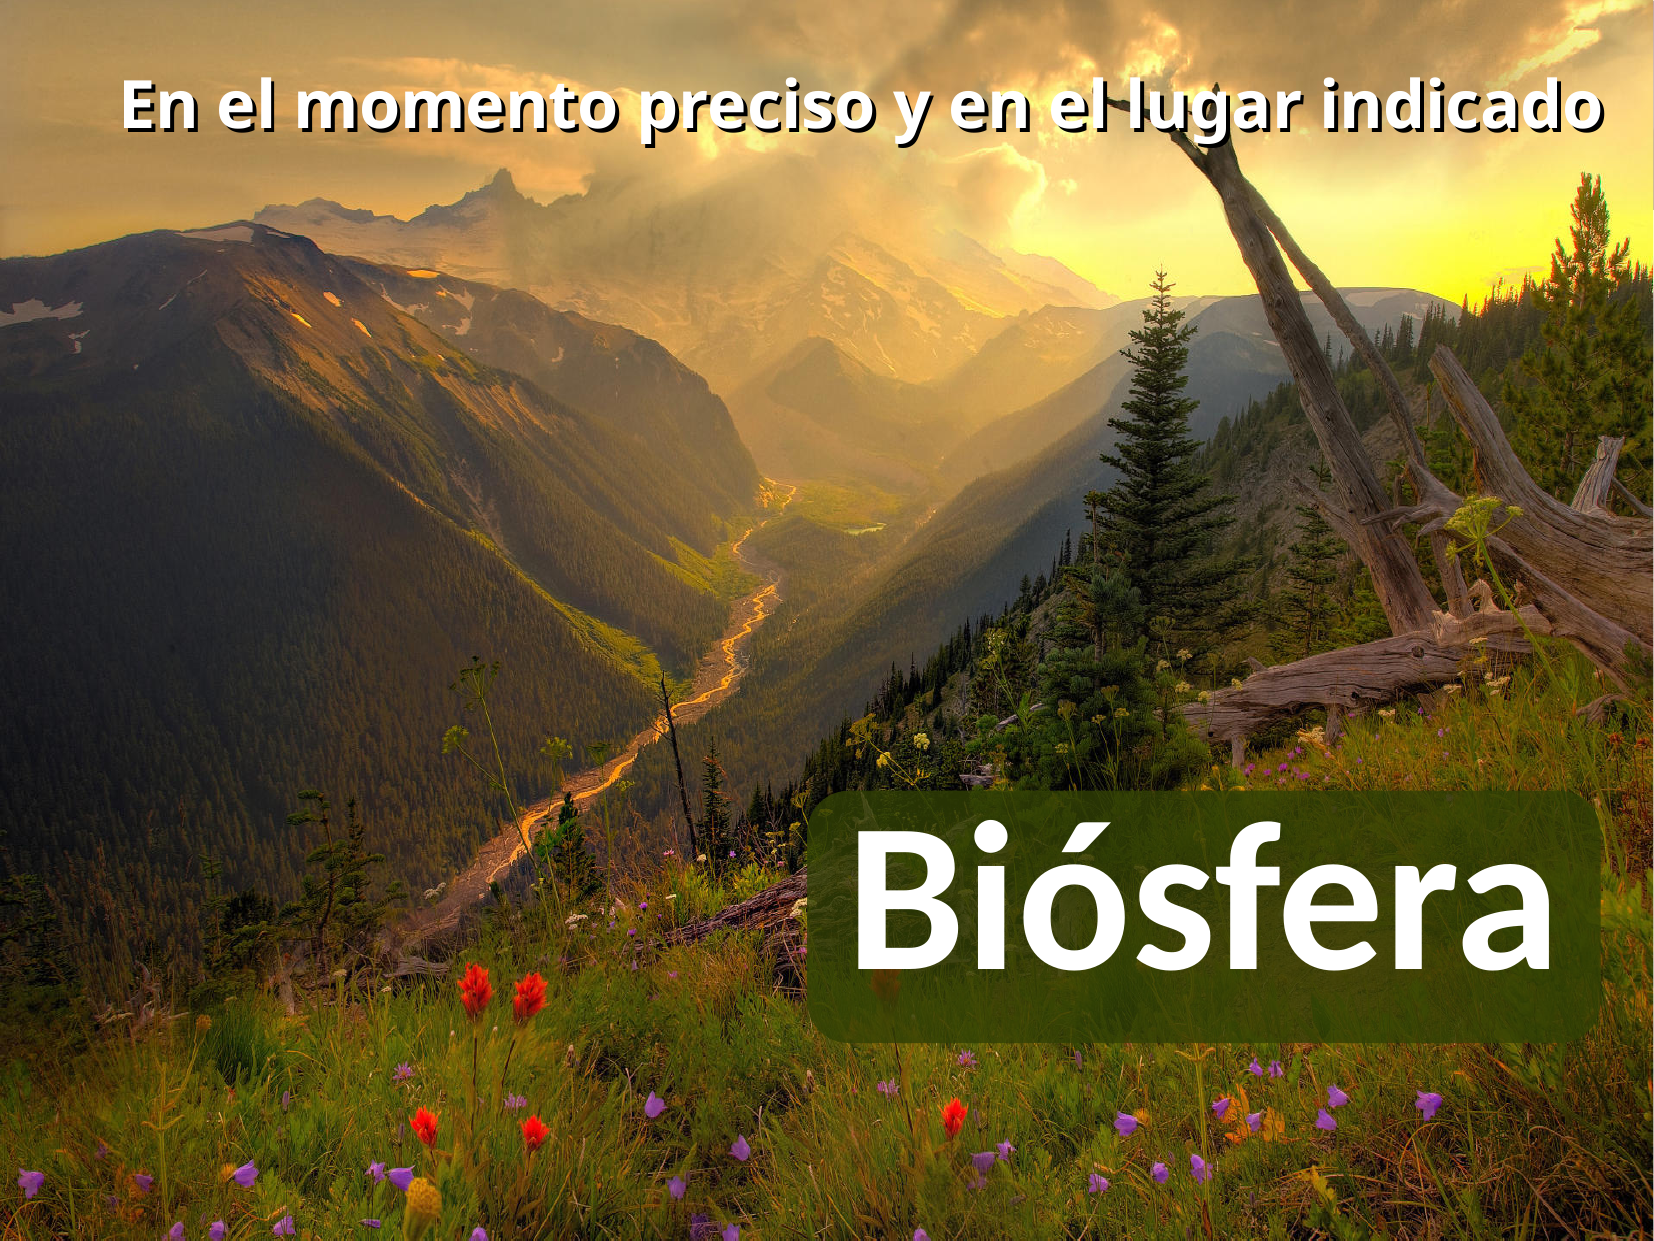

# En el momento preciso y en el lugar indicado
Biósfera
FÍSICA III B
9